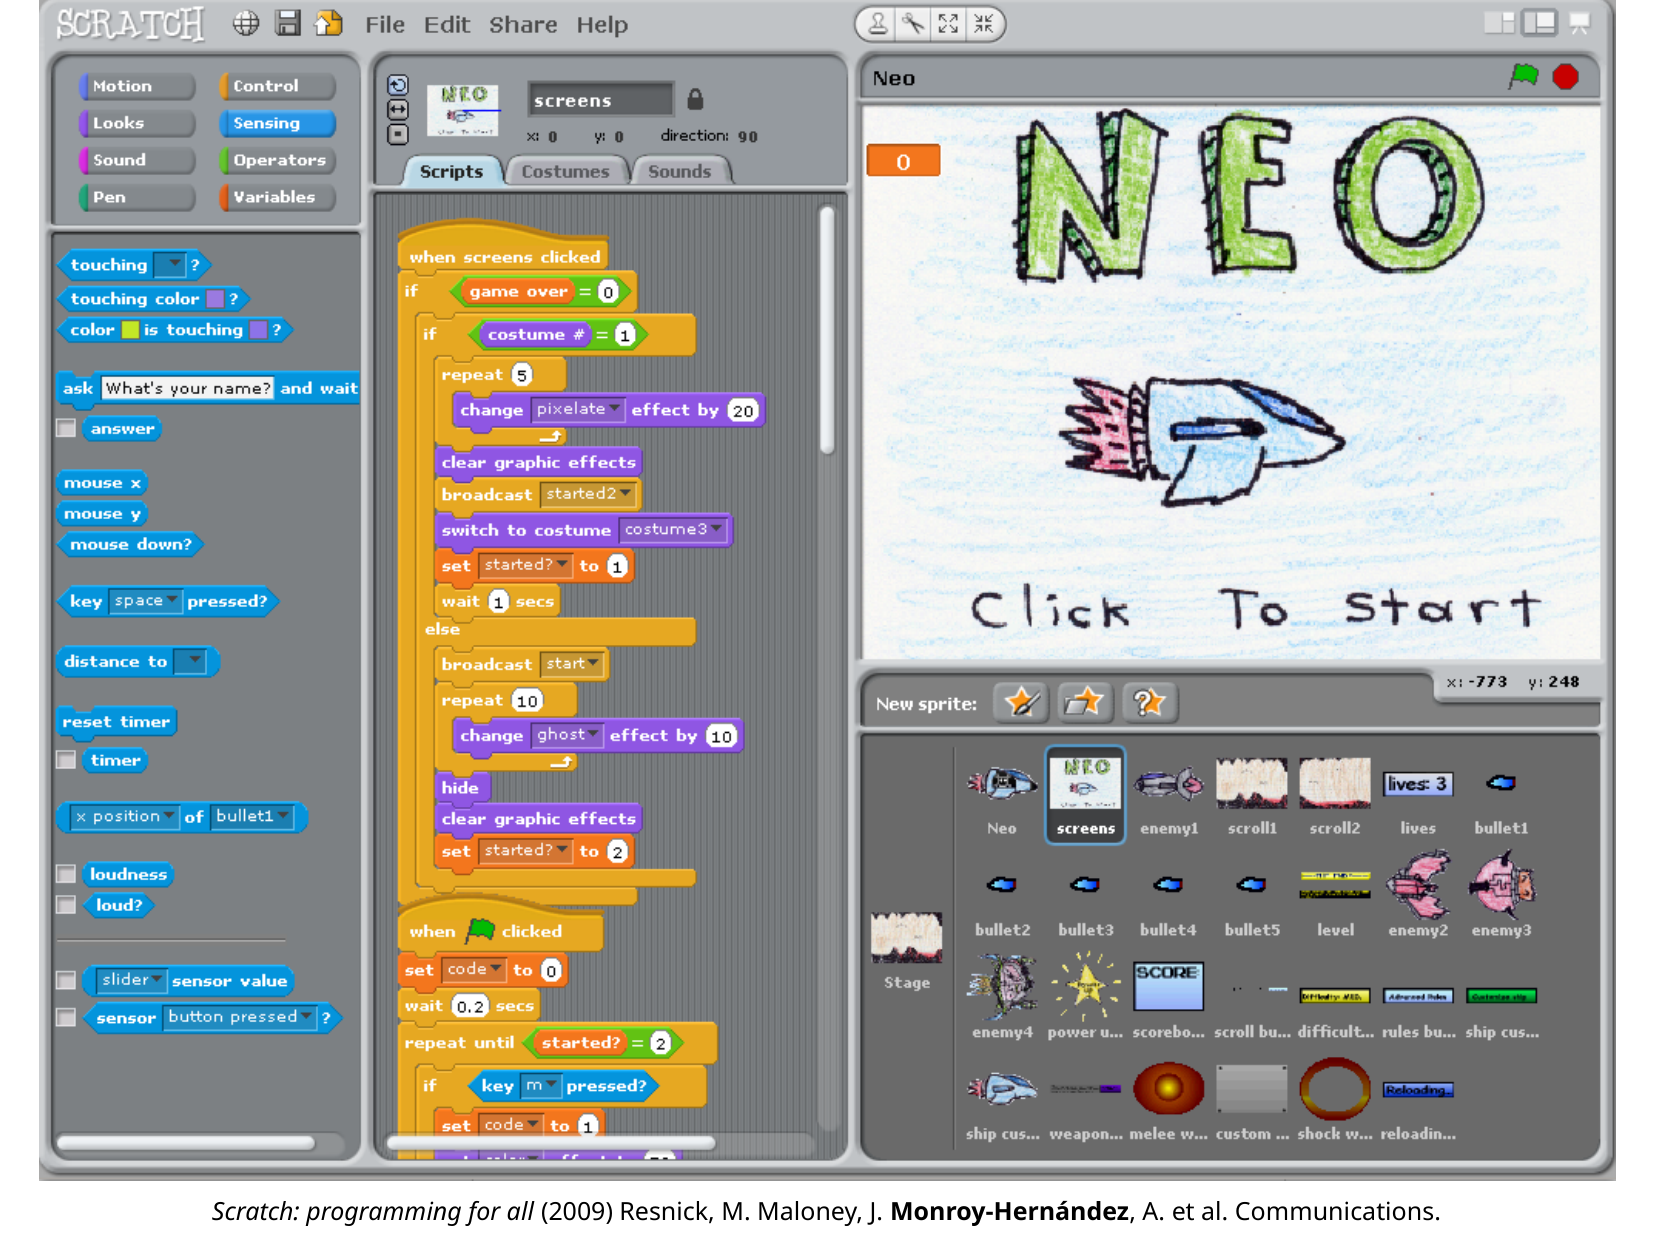

Scratch: programming for all (2009) Resnick, M. Maloney, J. Monroy-Hernández, A. et al. Communications.